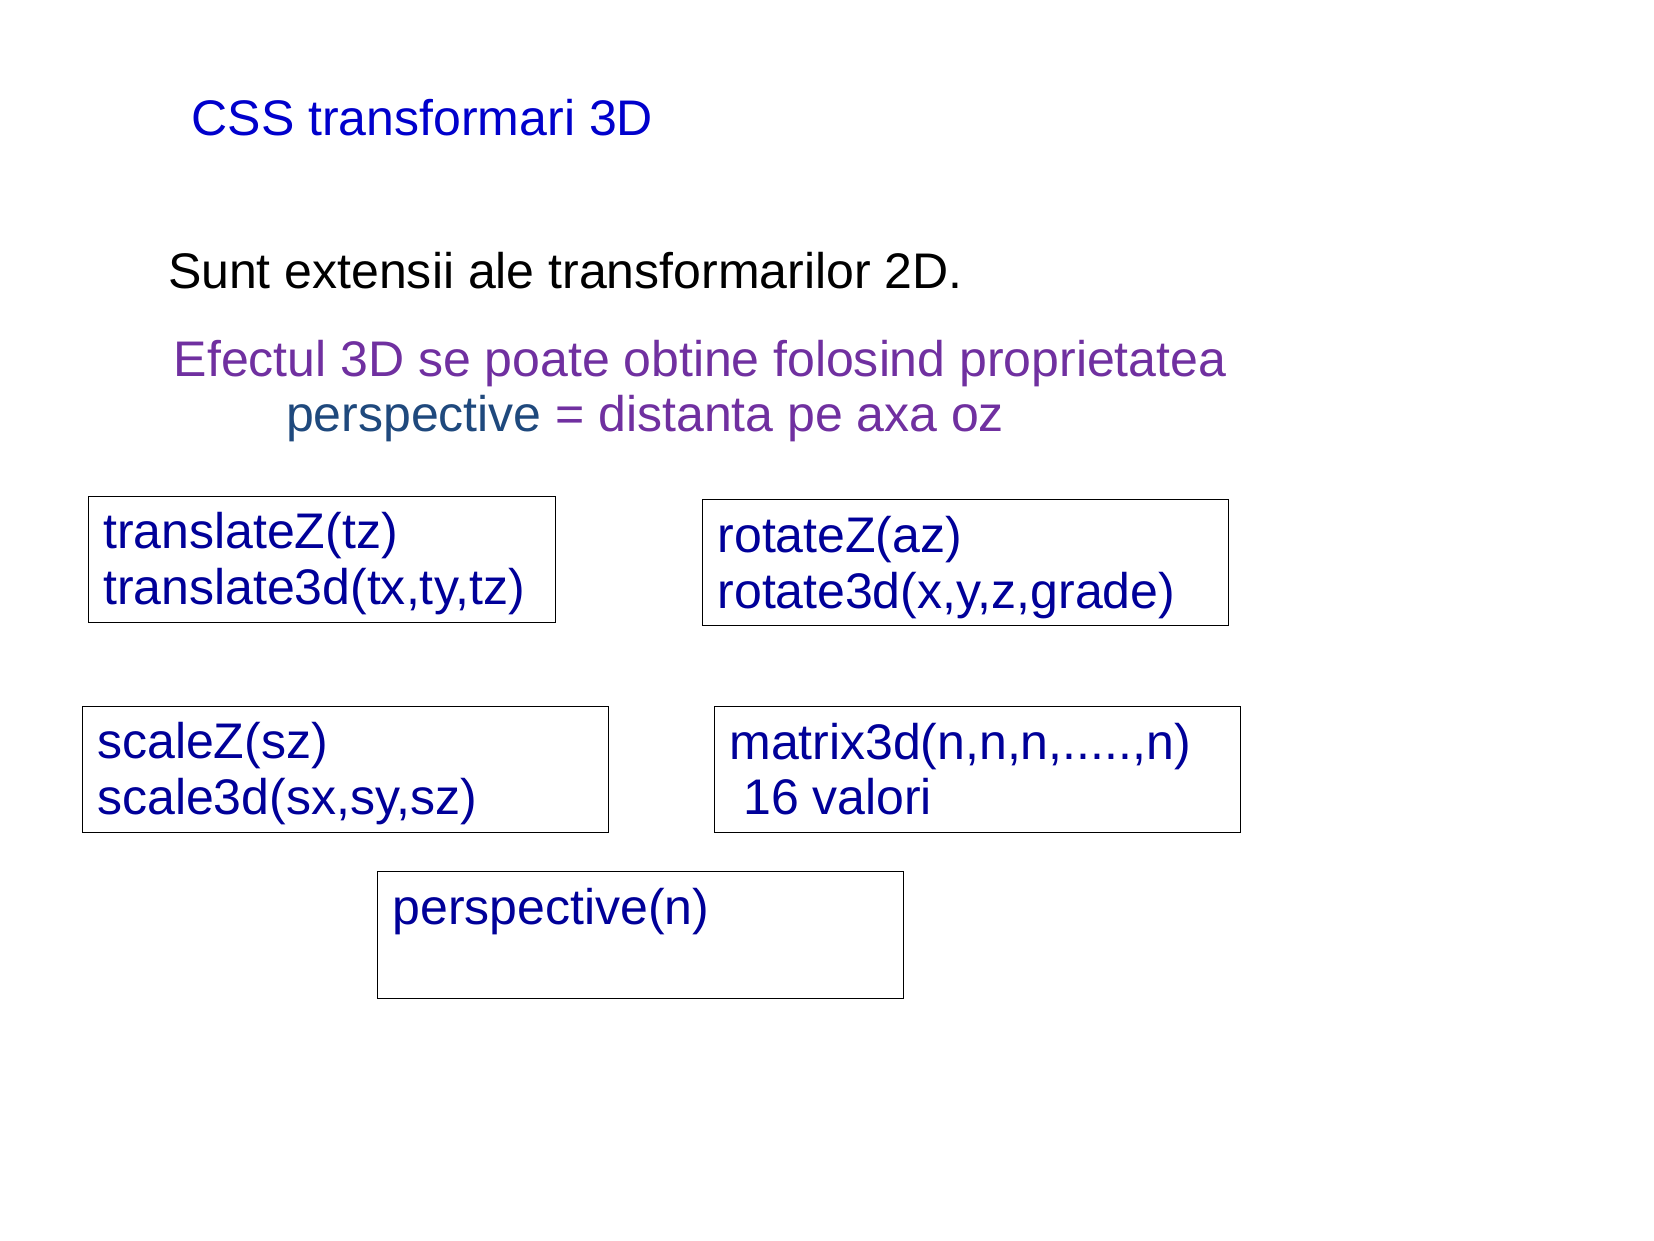

CSS transformari 3D
Sunt extensii ale transformarilor 2D.
Efectul 3D se poate obtine folosind proprietatea
 perspective = distanta pe axa oz
translateZ(tz)
translate3d(tx,ty,tz)
rotateZ(az)
rotate3d(x,y,z,grade)
scaleZ(sz)
scale3d(sx,sy,sz)
matrix3d(n,n,n,.....,n)
 16 valori
perspective(n)